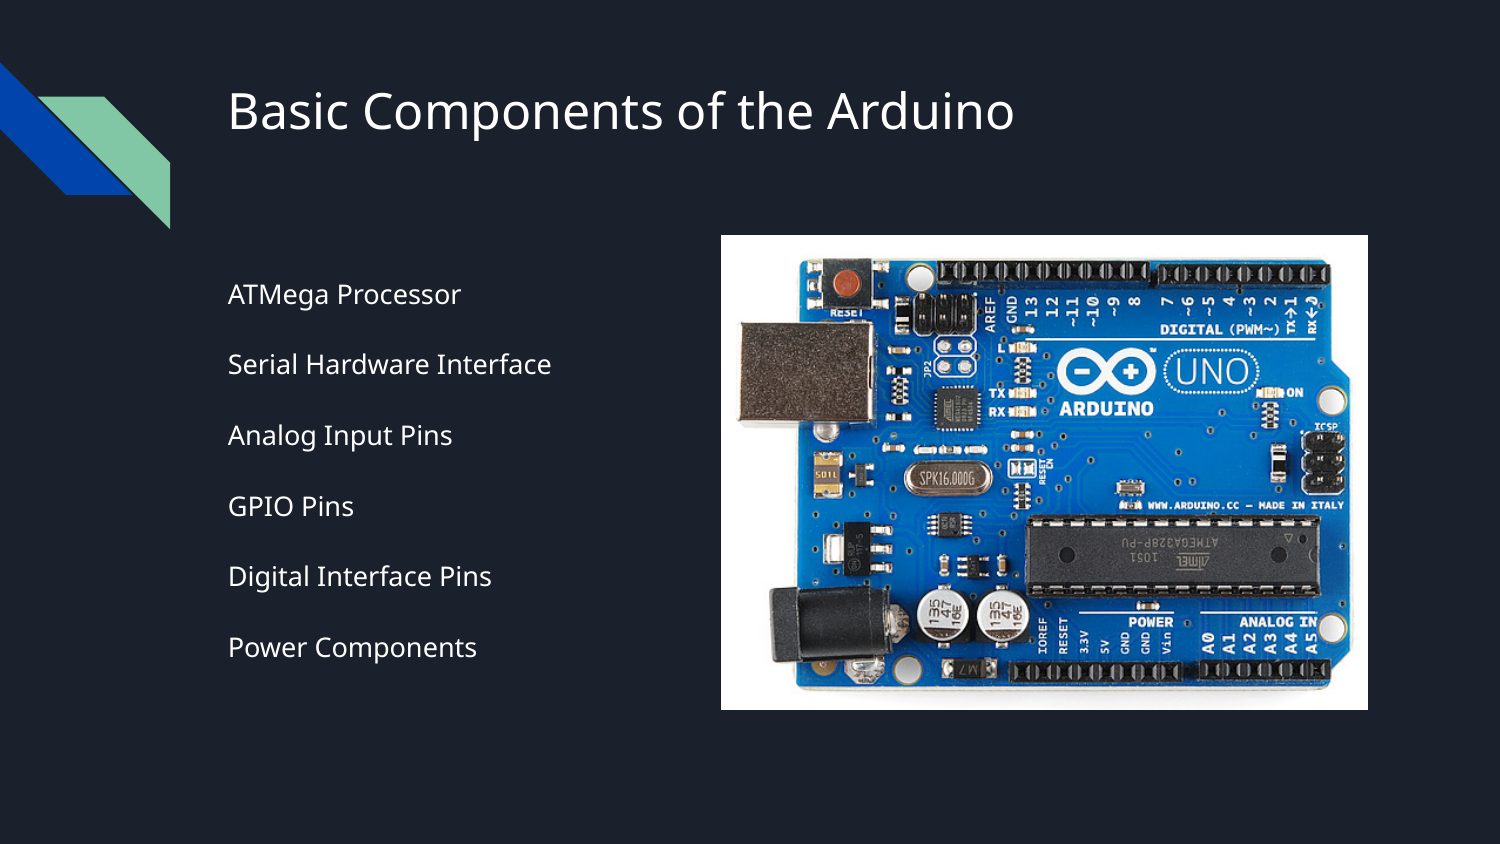

# Basic Components of the Arduino
ATMega Processor
Serial Hardware Interface
Analog Input Pins
GPIO Pins
Digital Interface Pins
Power Components